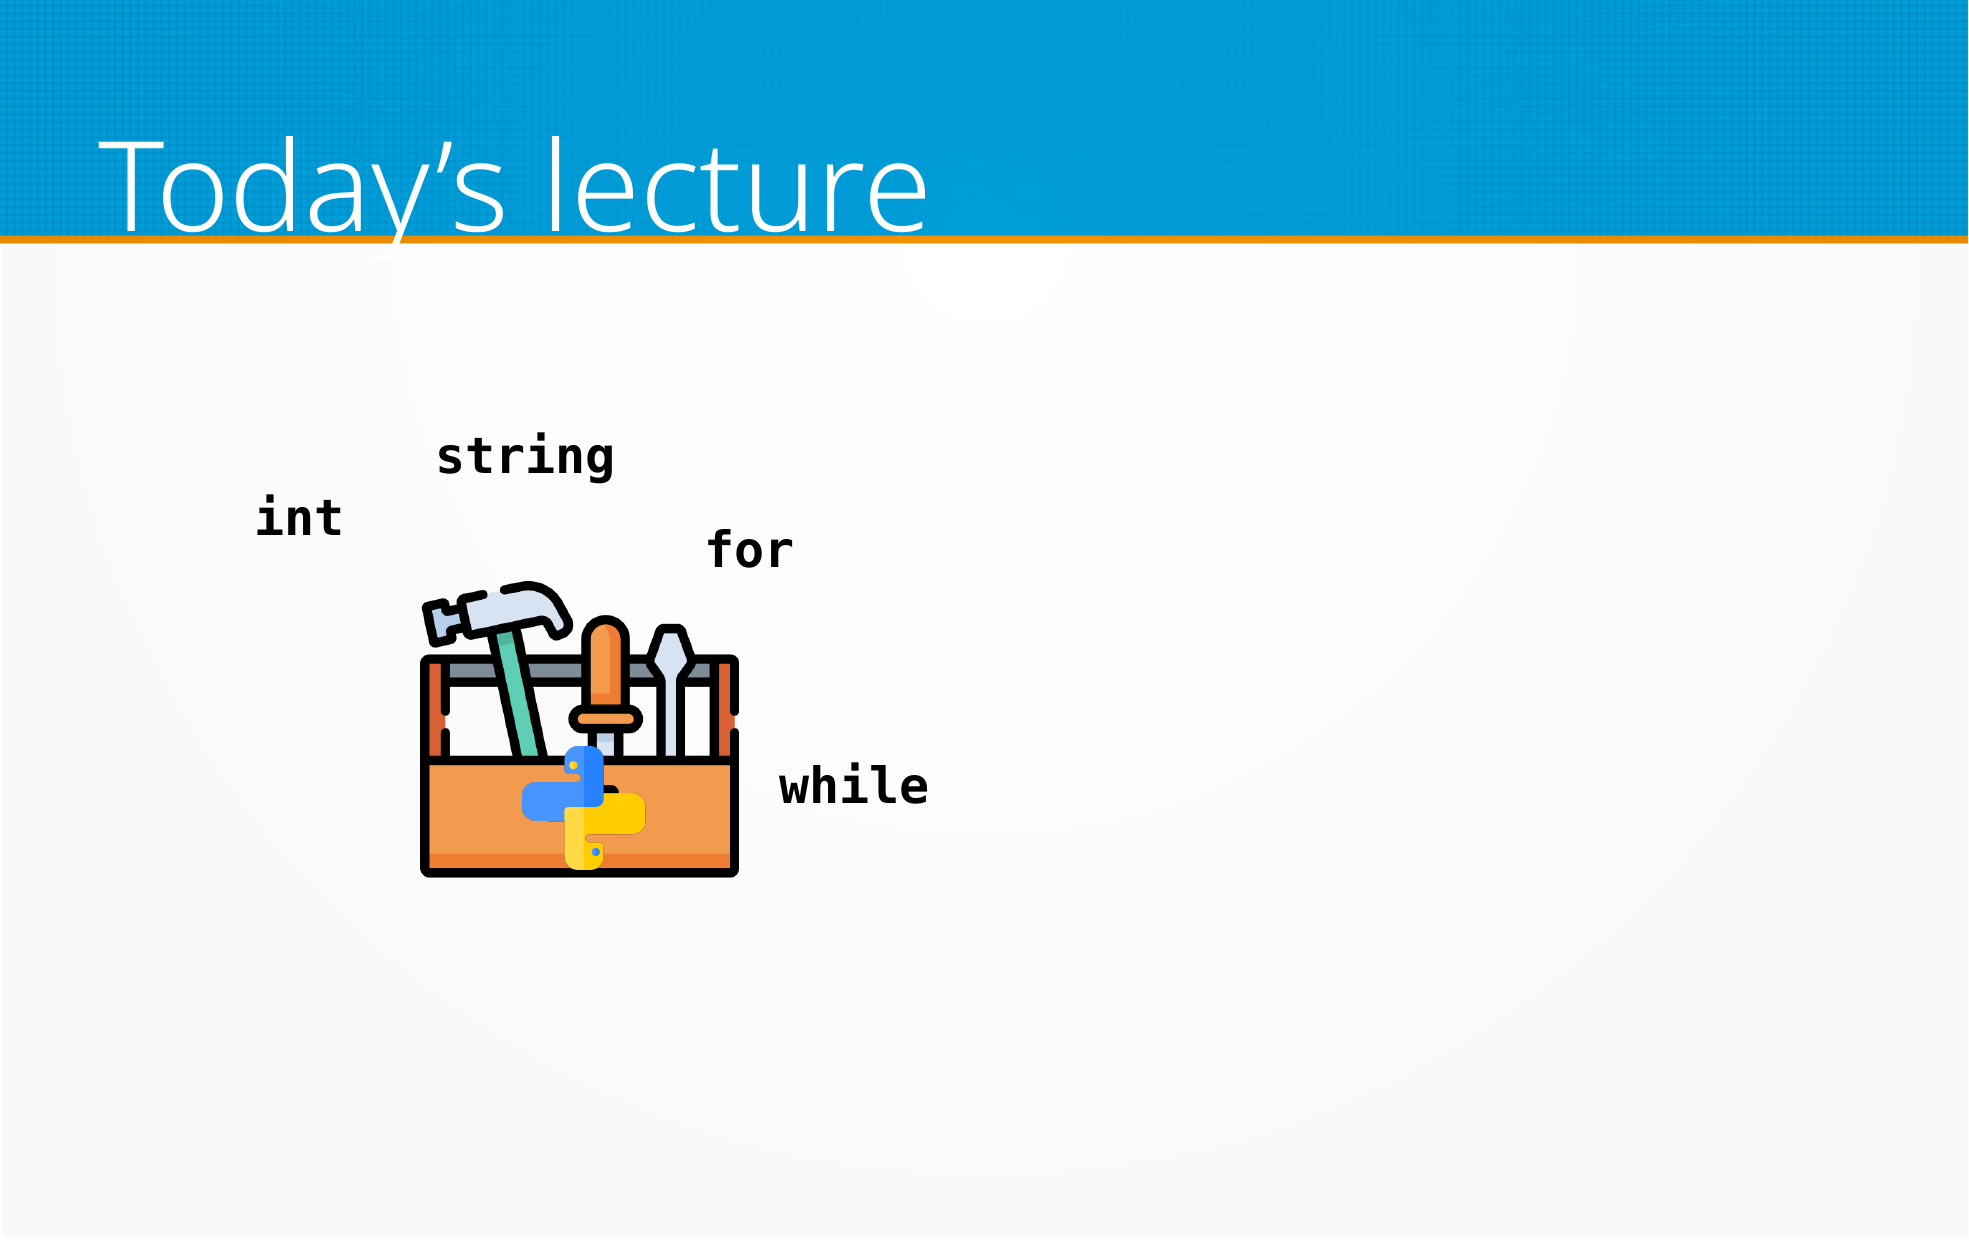

# Today’s lecture
string
int
for
while